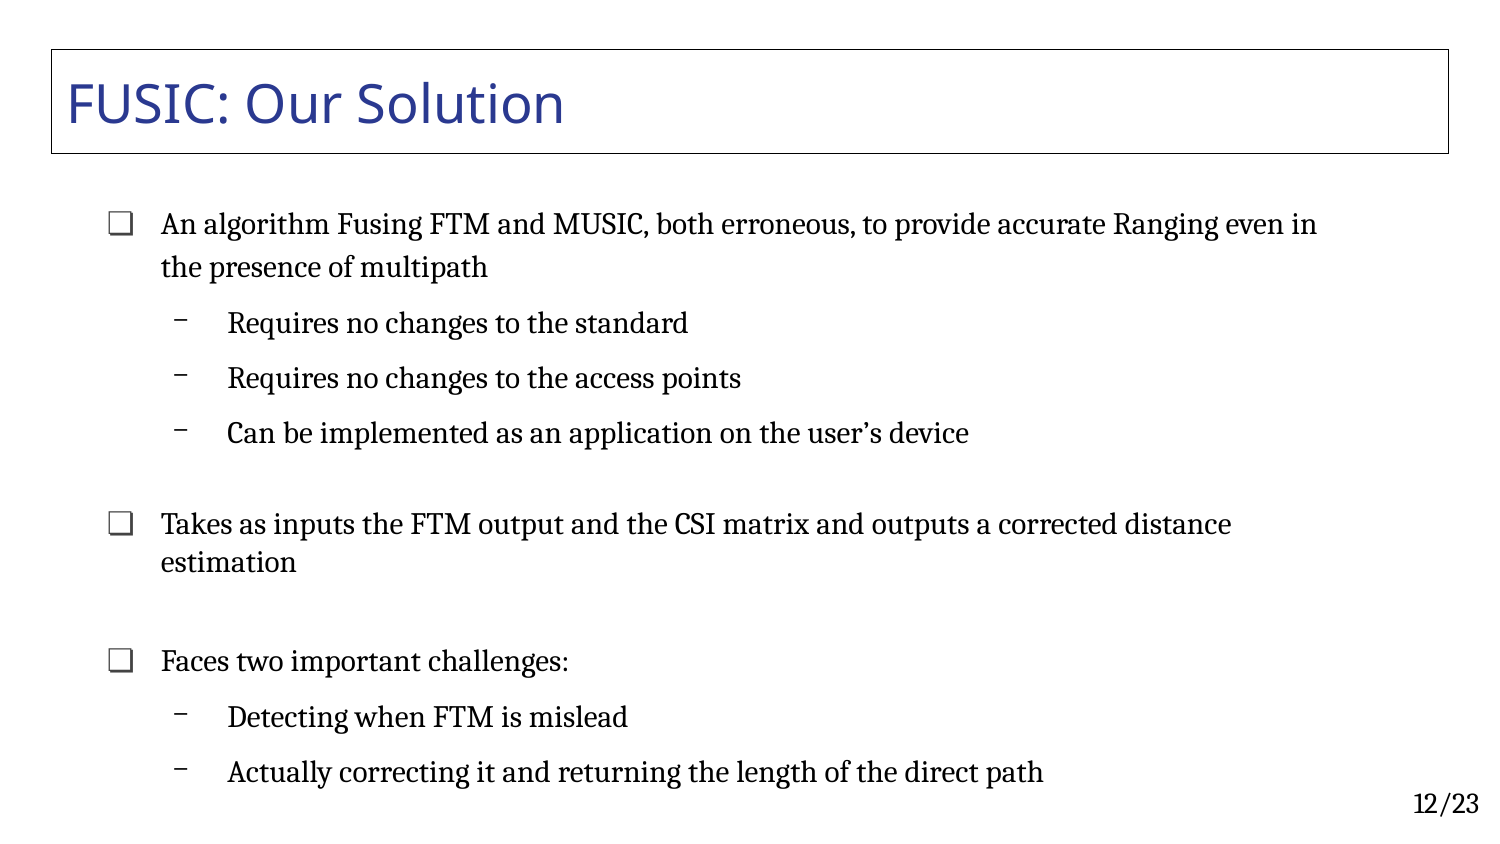

# FUSIC: Our Solution
An algorithm Fusing FTM and MUSIC, both erroneous, to provide accurate Ranging even in the presence of multipath
Requires no changes to the standard
Requires no changes to the access points
Can be implemented as an application on the user’s device
Takes as inputs the FTM output and the CSI matrix and outputs a corrected distance estimation
Faces two important challenges:
Detecting when FTM is mislead
Actually correcting it and returning the length of the direct path